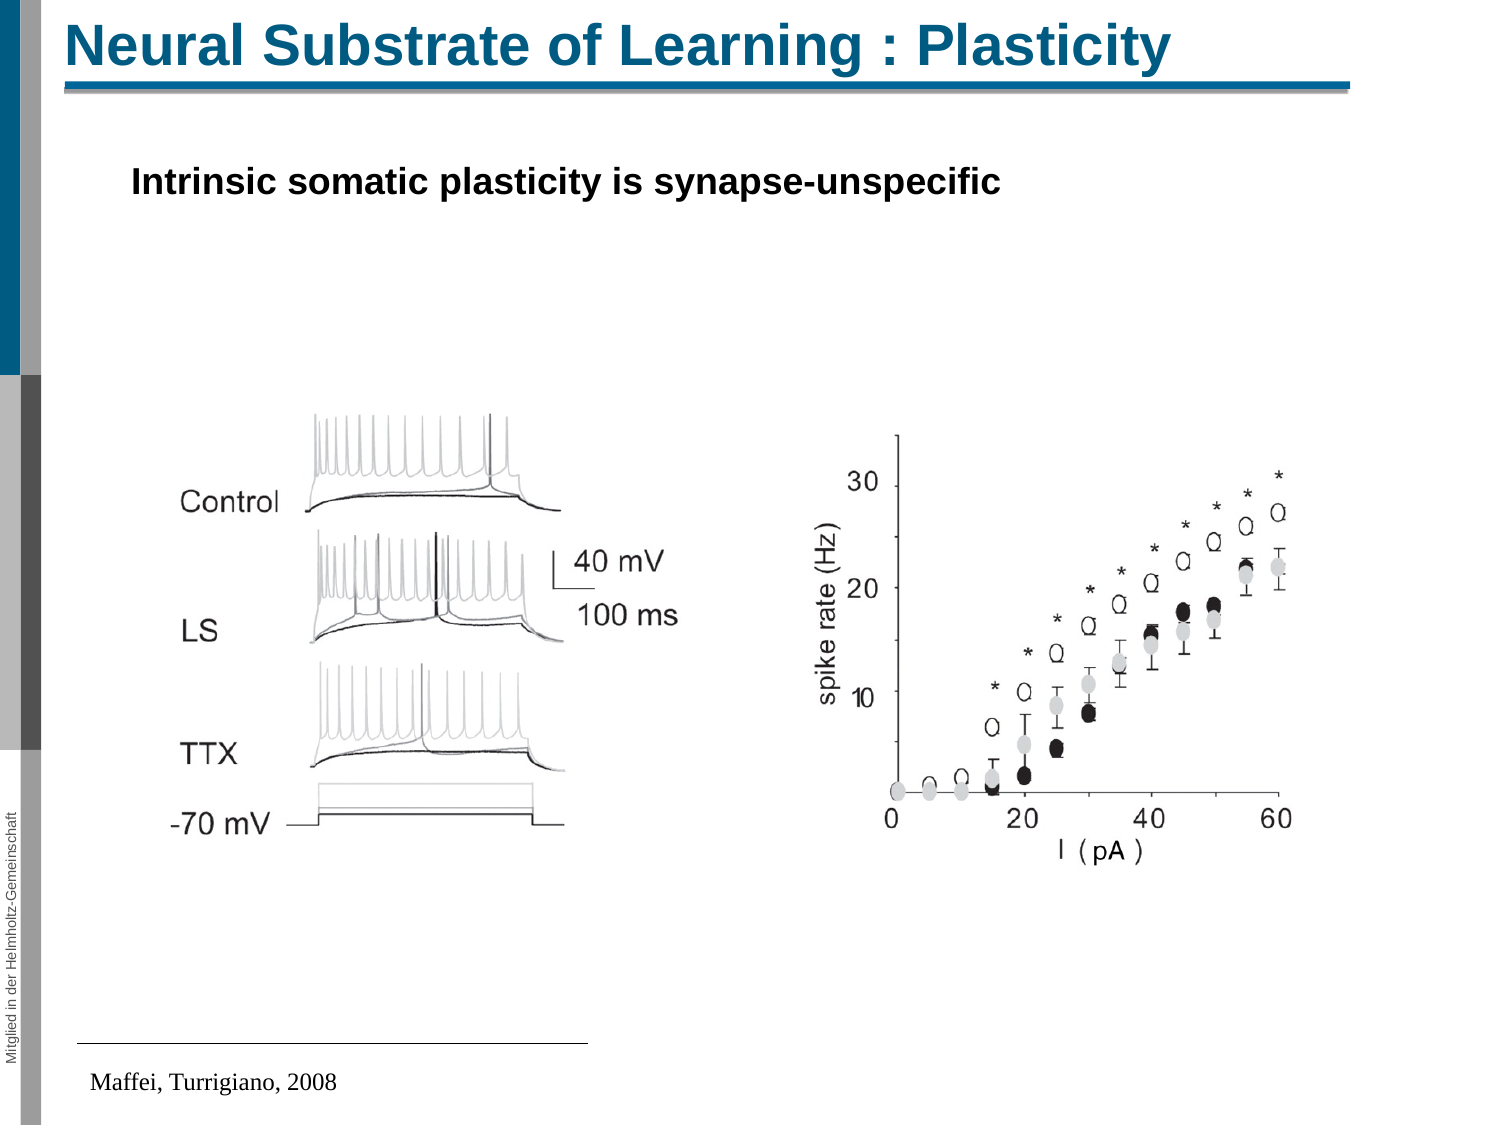

Neural Substrate of Learning : Plasticity
Intrinsic somatic plasticity is synapse-unspecific
Maffei, Turrigiano, 2008